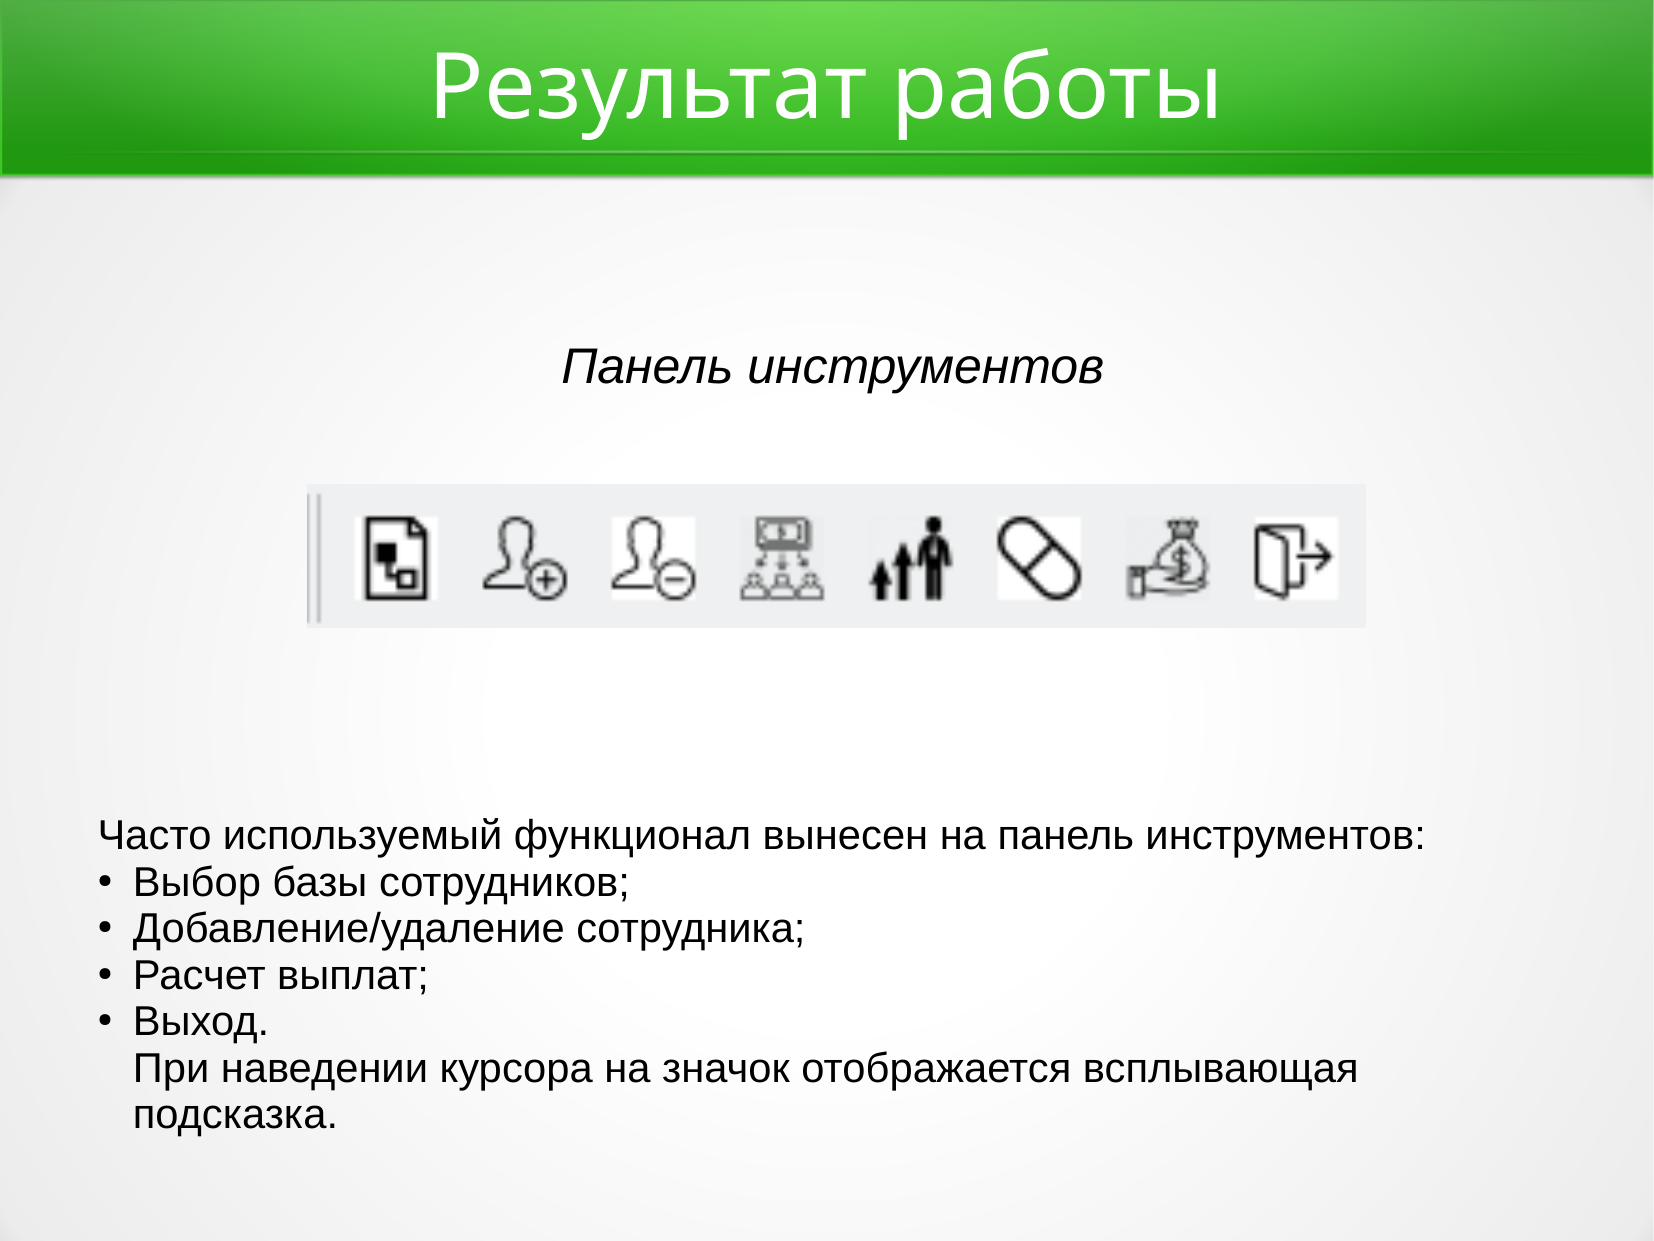

# Результат работы
Панель инструментов
Часто используемый функционал вынесен на панель инструментов:
Выбор базы сотрудников;
Добавление/удаление сотрудника;
Расчет выплат;
Выход.
При наведении курсора на значок отображается всплывающая подсказка.